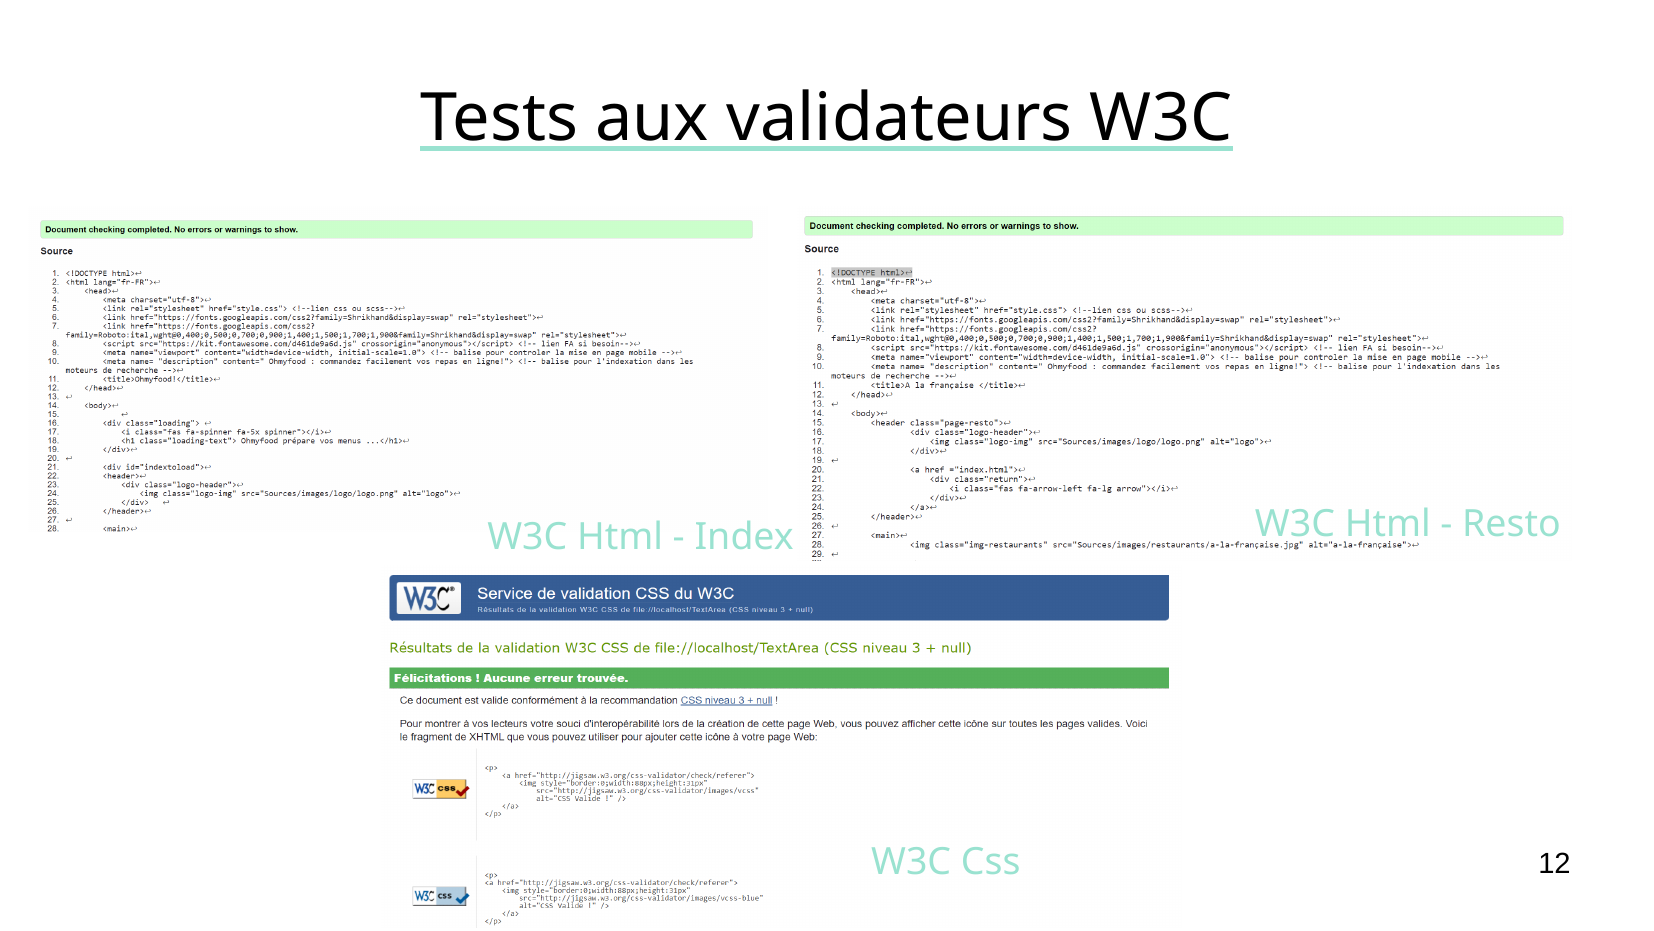

# Tests aux validateurs W3C
W3C Html - Resto
W3C Html - Index
W3C Css
12